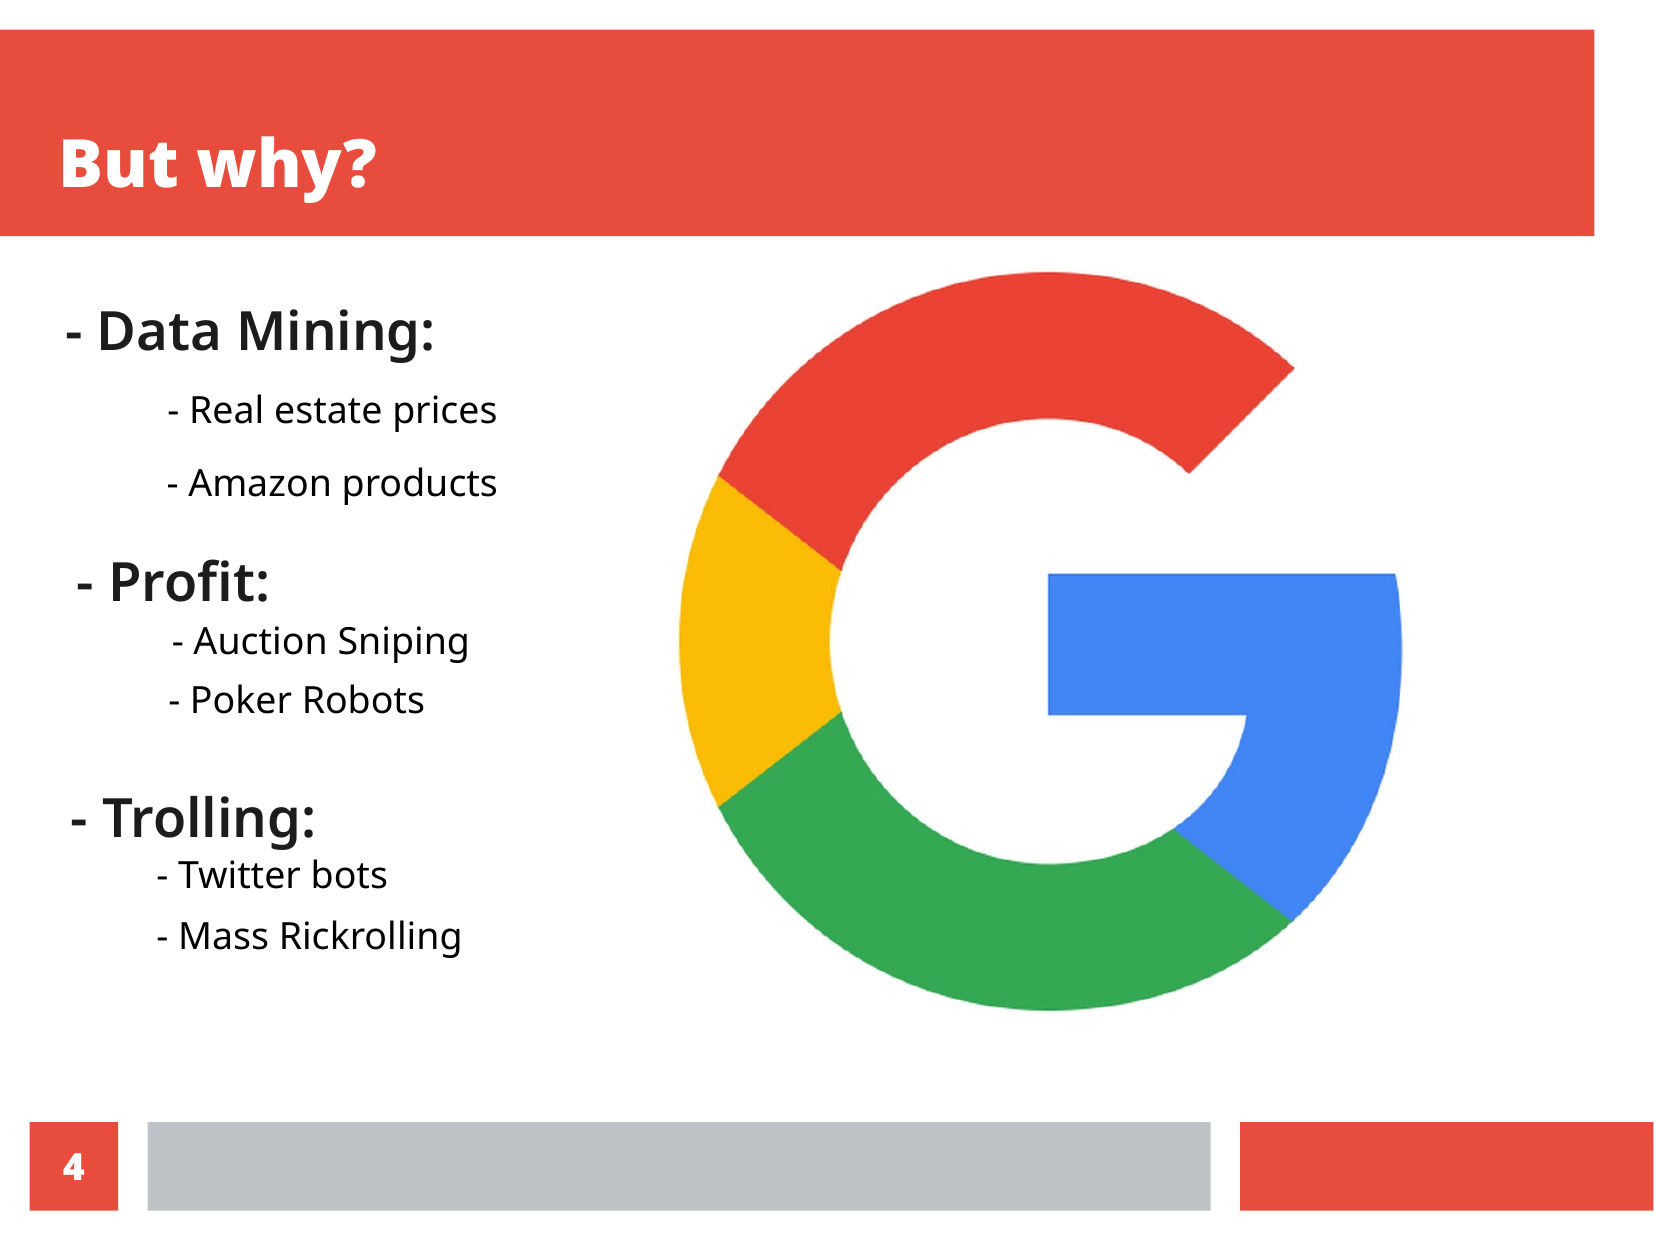

# But why?
- Data Mining:
- Real estate prices
- Amazon products
- Profit:
- Auction Sniping
- Poker Robots
- Trolling:
- Twitter bots
- Mass Rickrolling
4